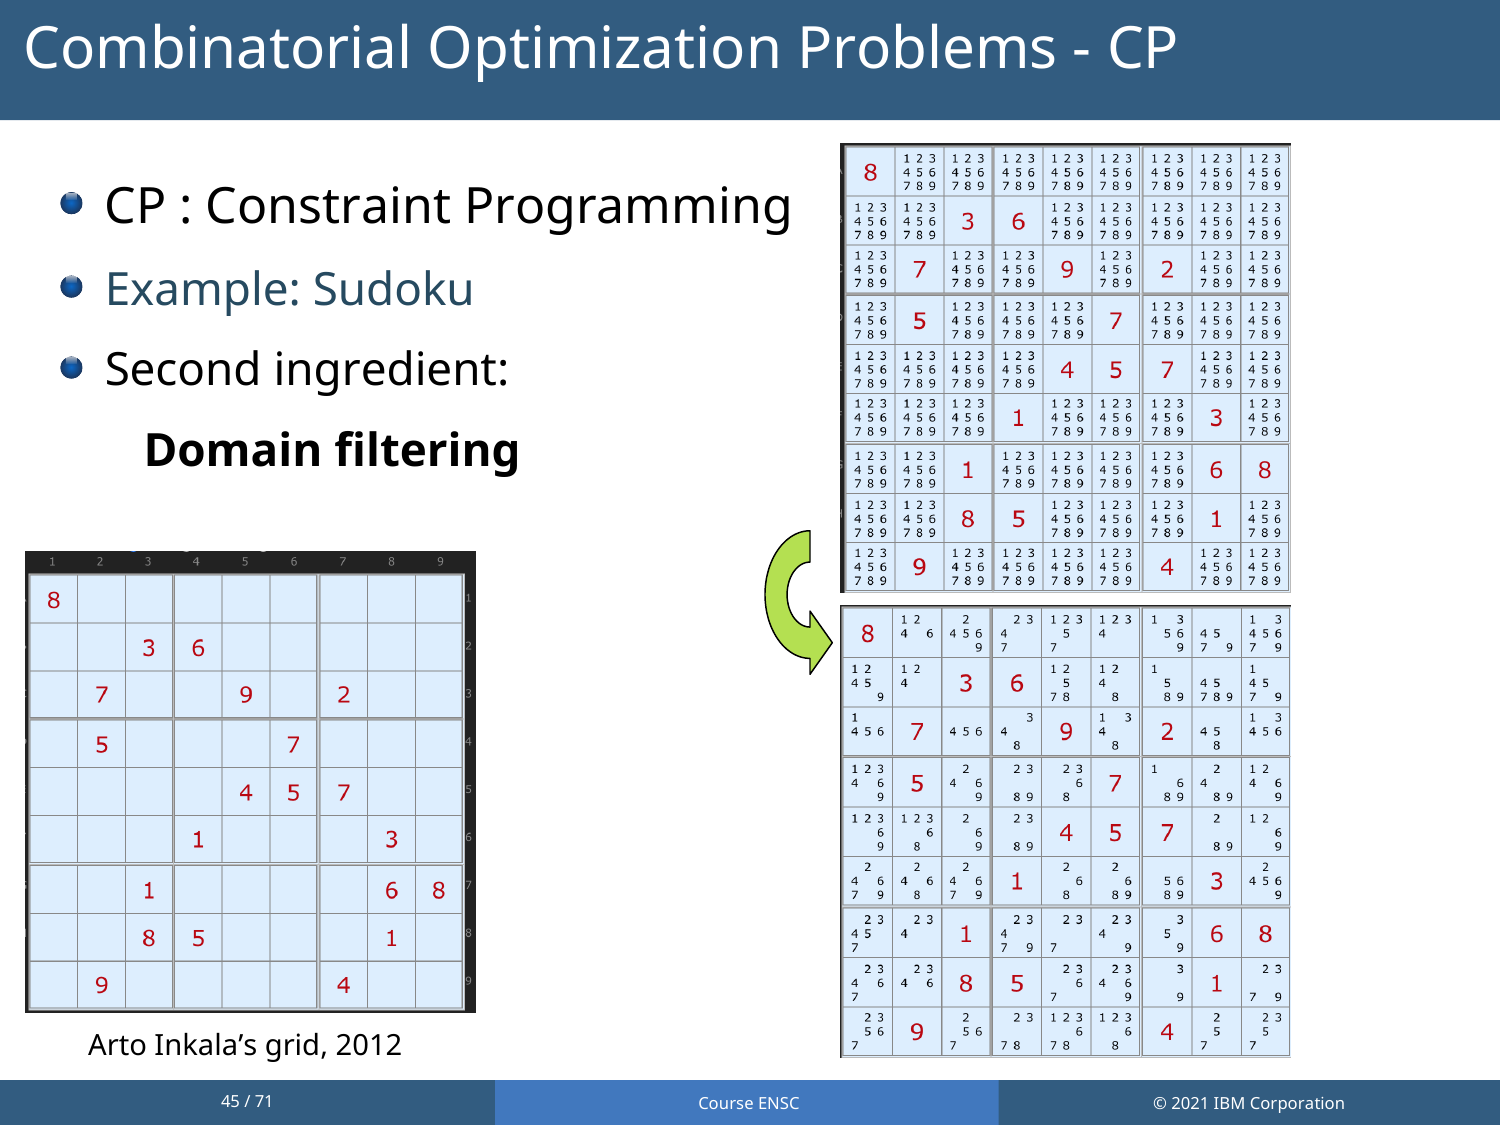

# Combinatorial Optimization Problems - CP
CP : Constraint Programming
Example: Sudoku
Second ingredient:
 Domain filtering
Arto Inkala’s grid, 2012